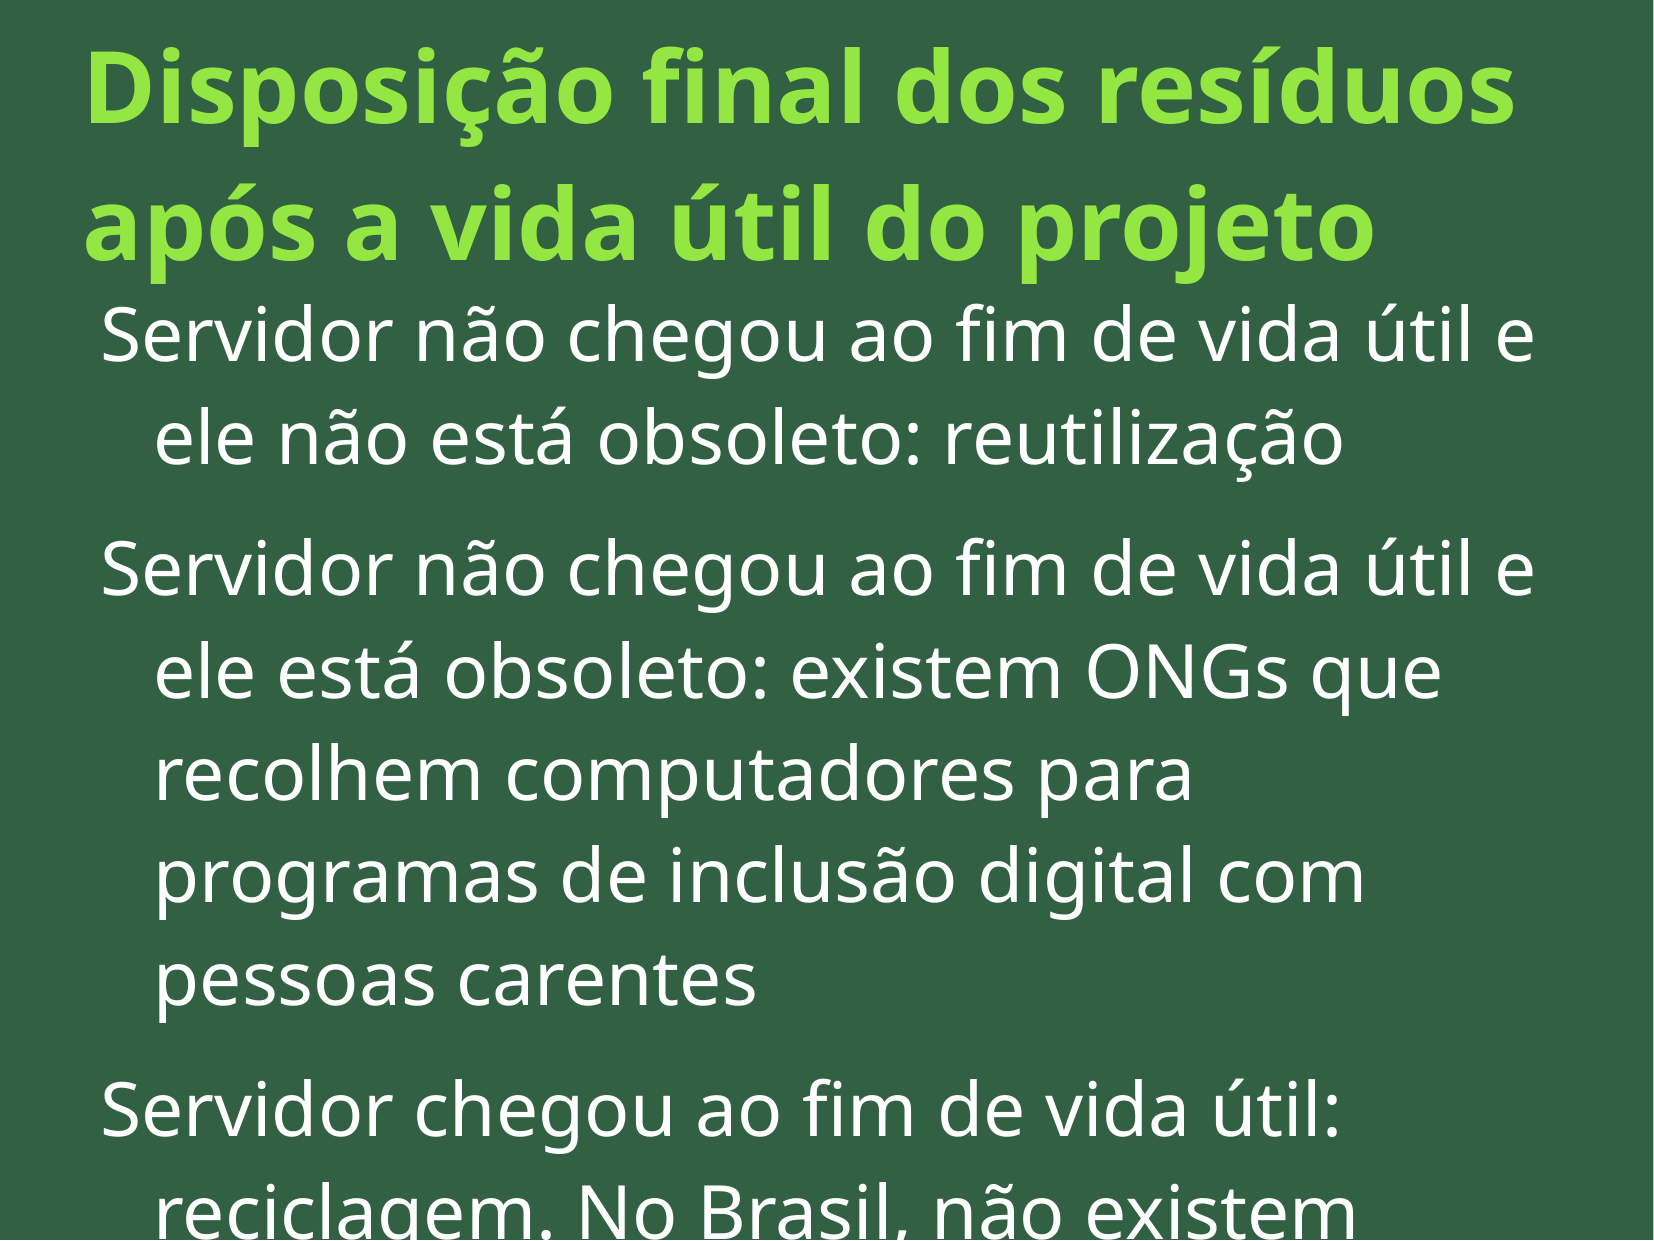

# Disposição final dos resíduos após a vida útil do projeto
Servidor não chegou ao fim de vida útil e ele não está obsoleto: reutilização
Servidor não chegou ao fim de vida útil e ele está obsoleto: existem ONGs que recolhem computadores para programas de inclusão digital com pessoas carentes
Servidor chegou ao fim de vida útil: reciclagem. No Brasil, não existem empresas que recebem lixo eletrônico, sendo que teria que ser enviado ao exterior